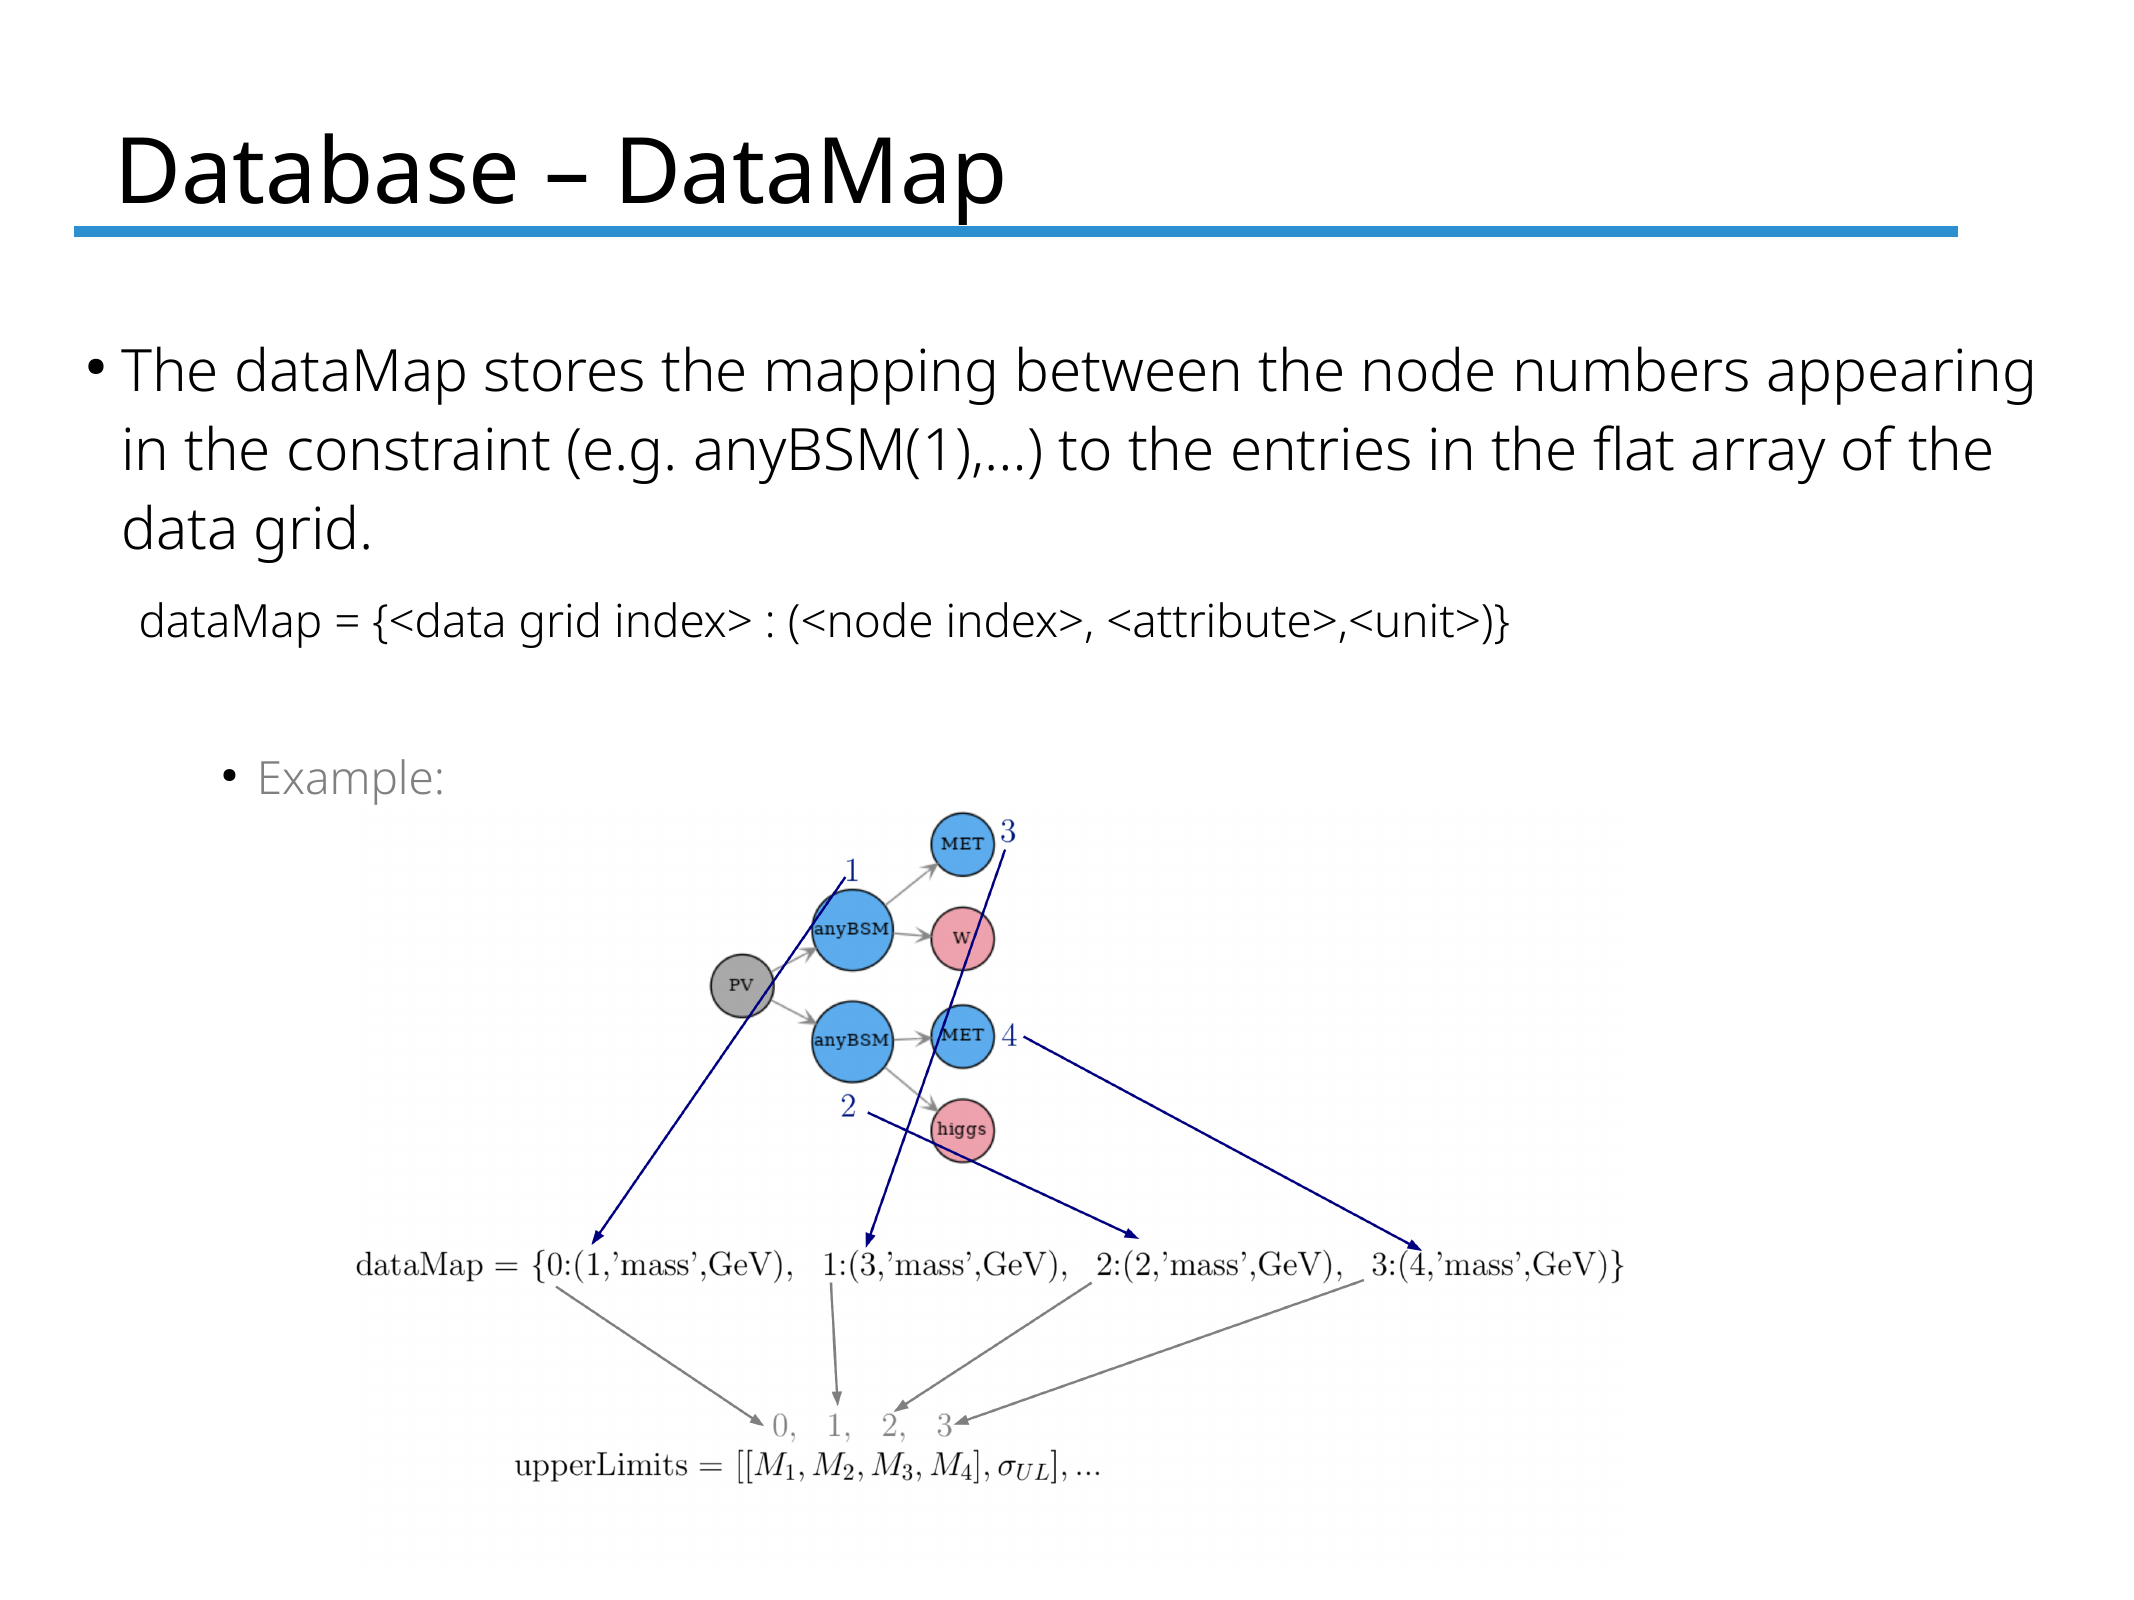

Database – DataMap
The dataMap stores the mapping between the node numbers appearing in the constraint (e.g. anyBSM(1),…) to the entries in the flat array of the data grid.
dataMap = {<data grid index> : (<node index>, <attribute>,<unit>)}
Example: